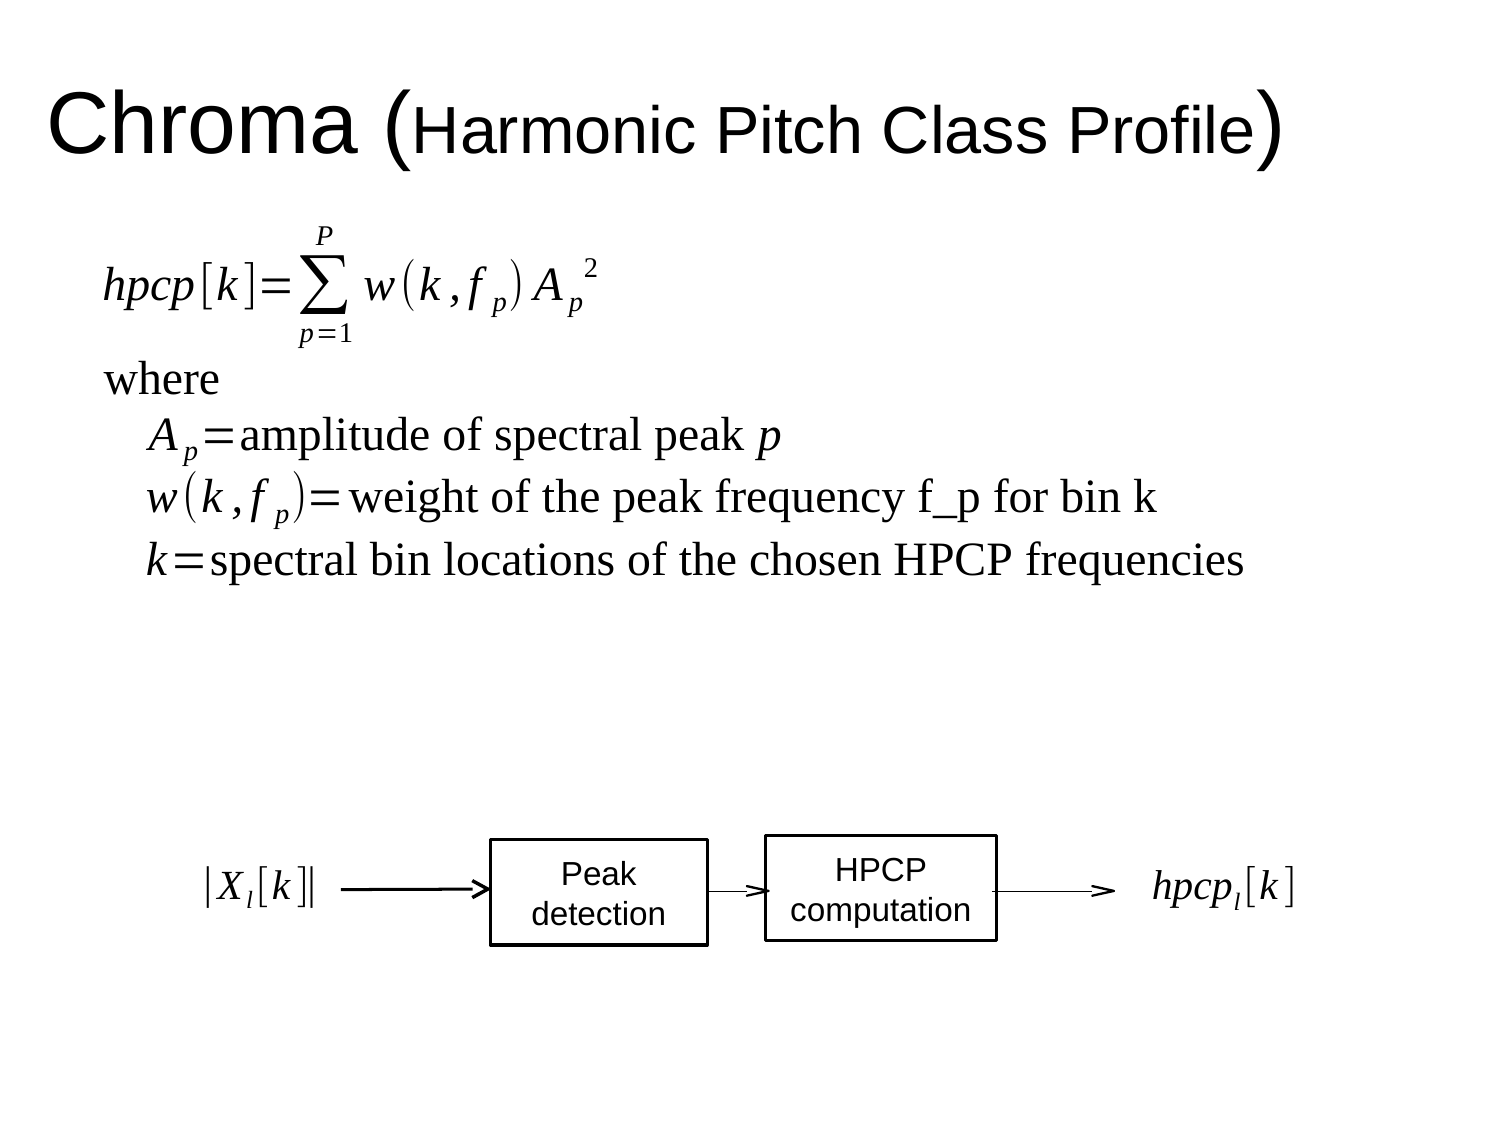

# Chroma (Harmonic Pitch Class Profile)
HPCP
computation
Peak
detection